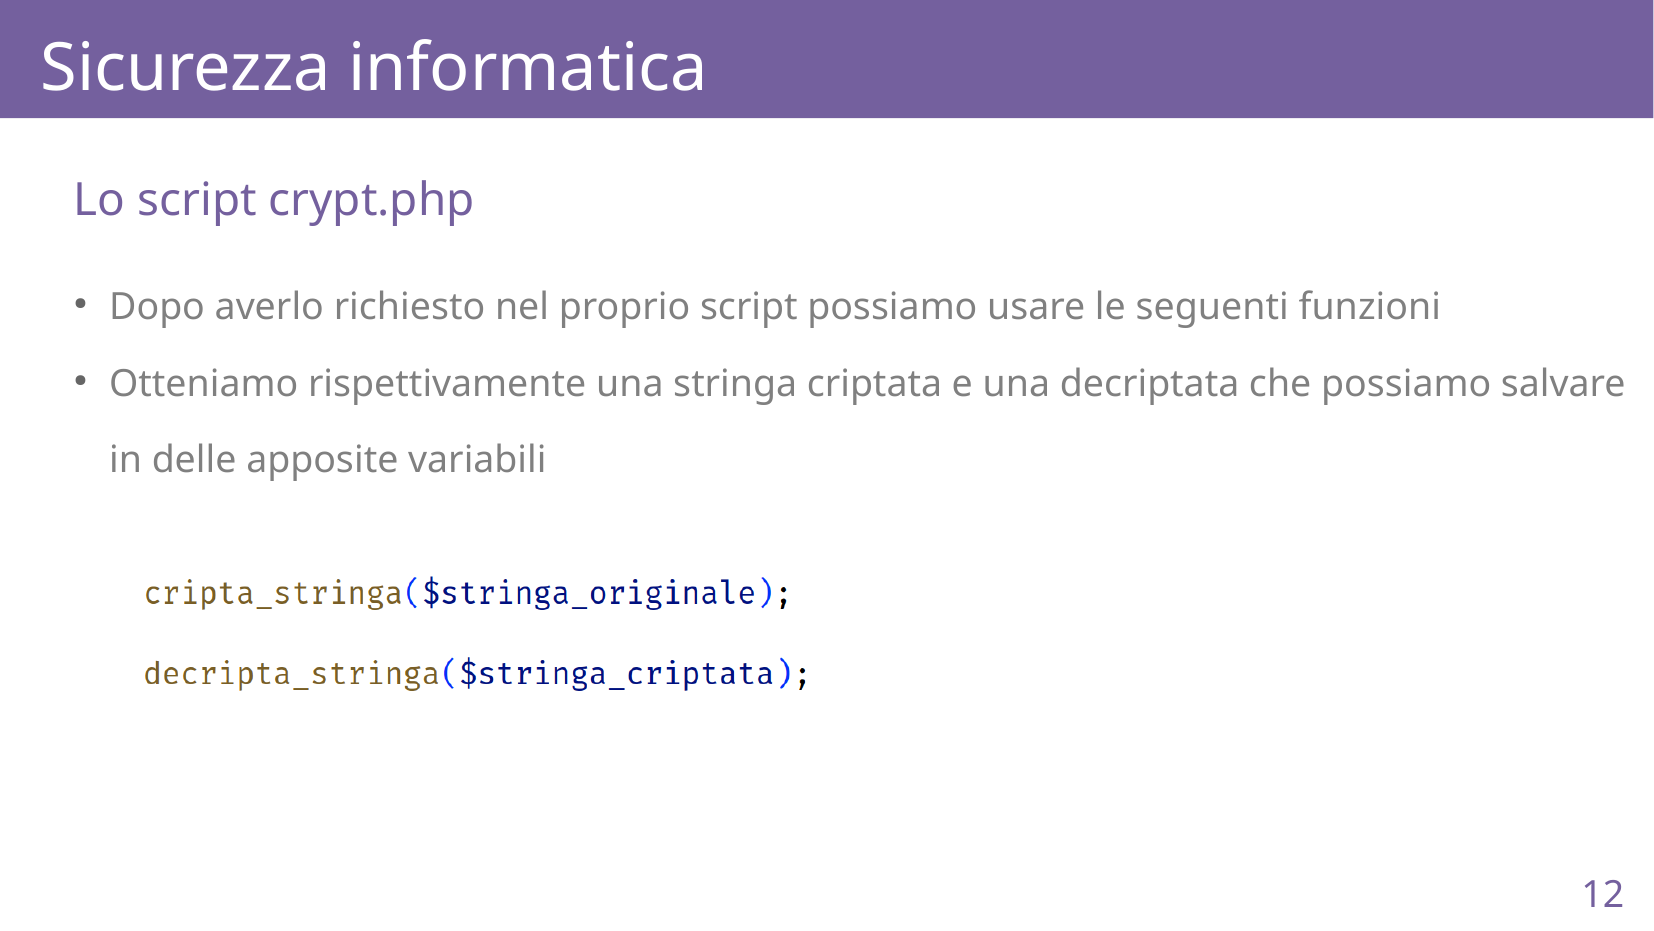

Sicurezza informatica
Lo script crypt.php
Dopo averlo richiesto nel proprio script possiamo usare le seguenti funzioni
Otteniamo rispettivamente una stringa criptata e una decriptata che possiamo salvare
in delle apposite variabili